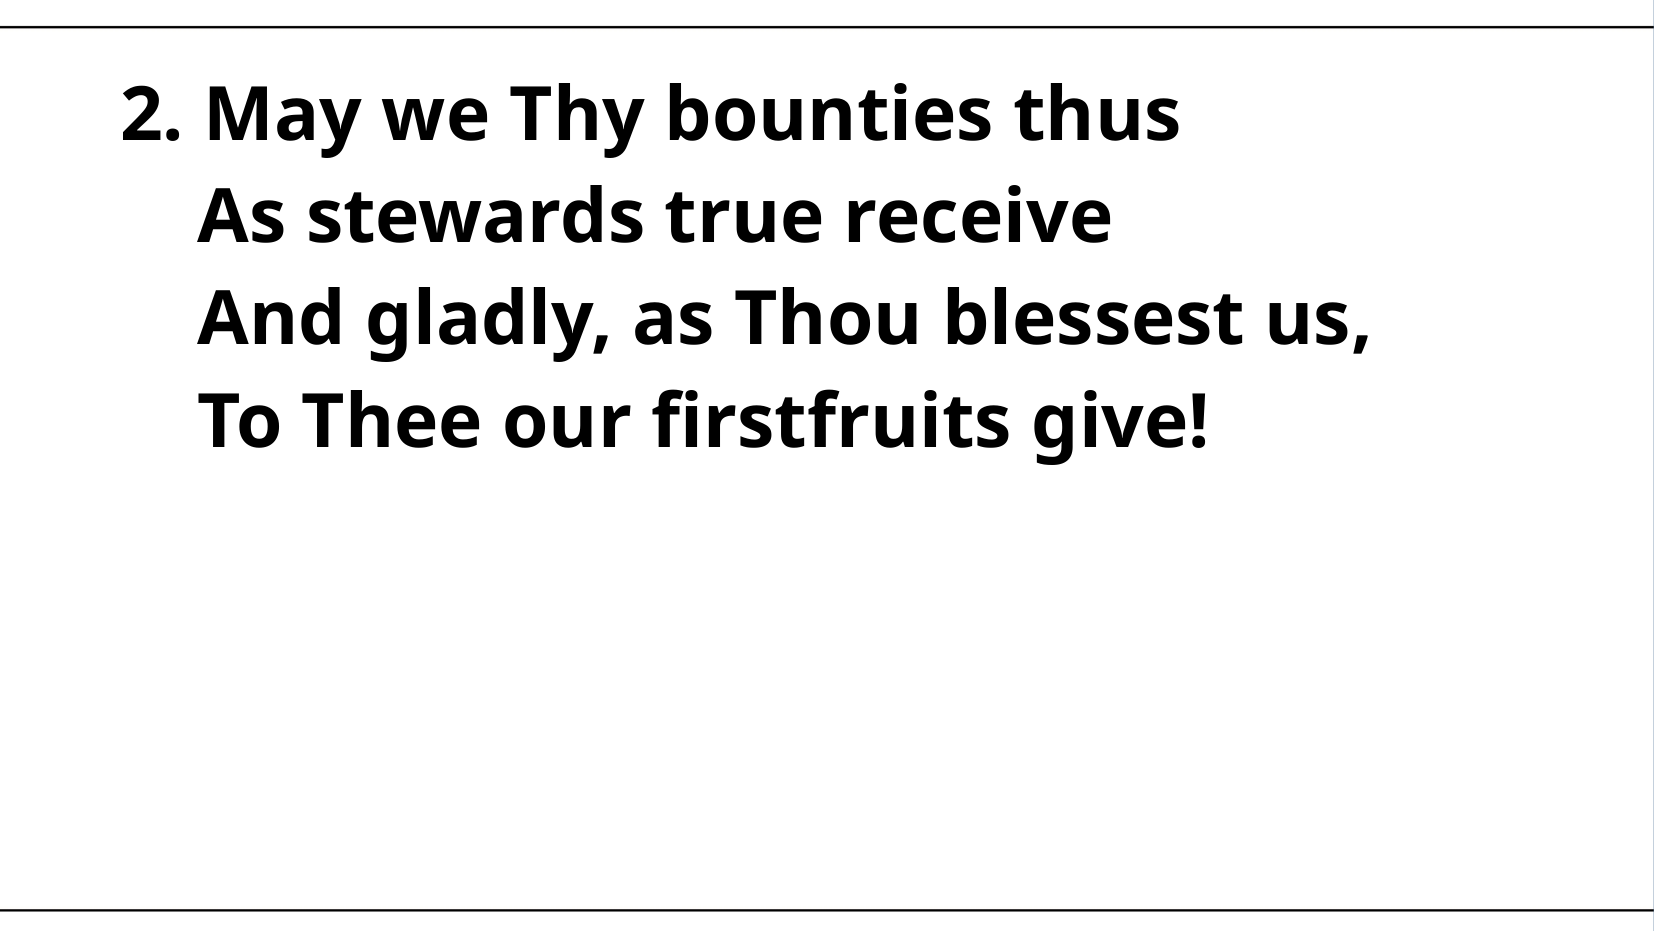

# 2. May we Thy bounties thus As stewards true receive And gladly, as Thou blessest us, To Thee our firstfruits give!